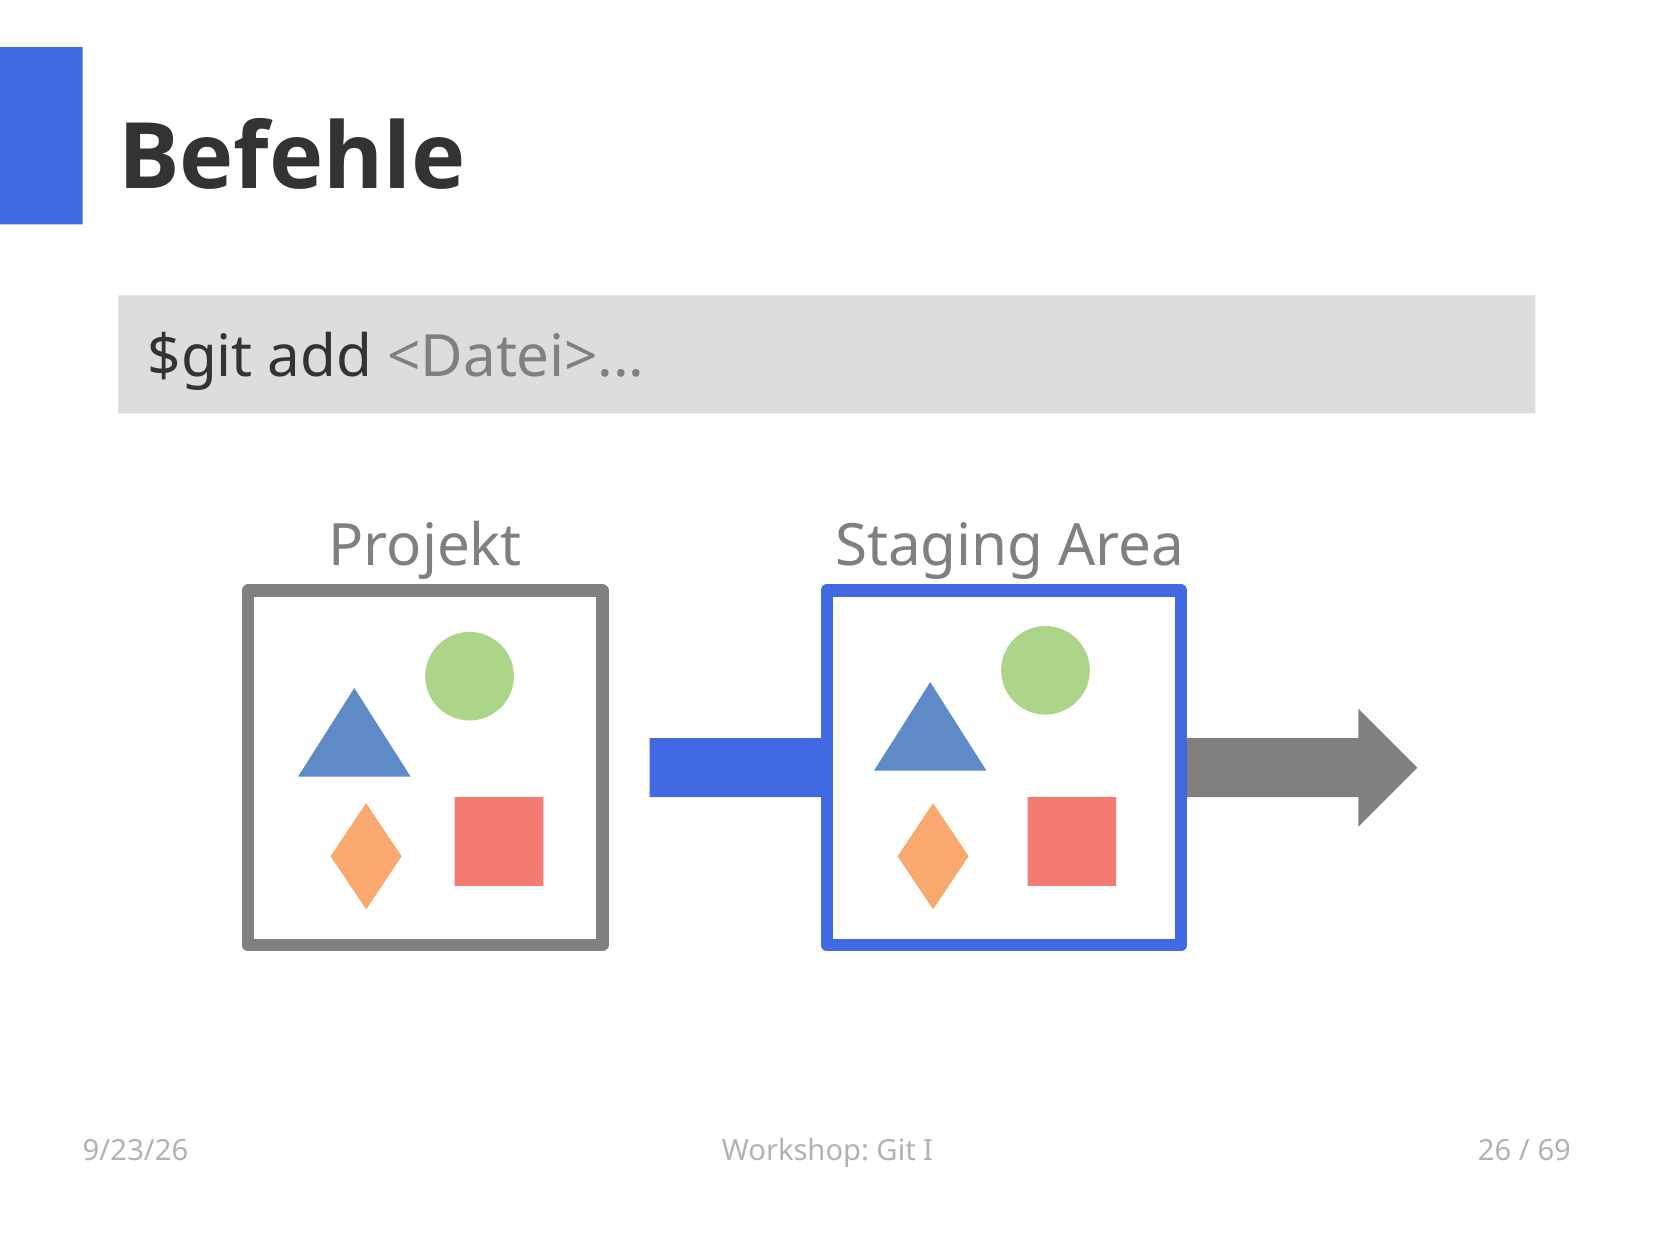

# Befehle
$git add <Datei>...
Projekt
Staging Area